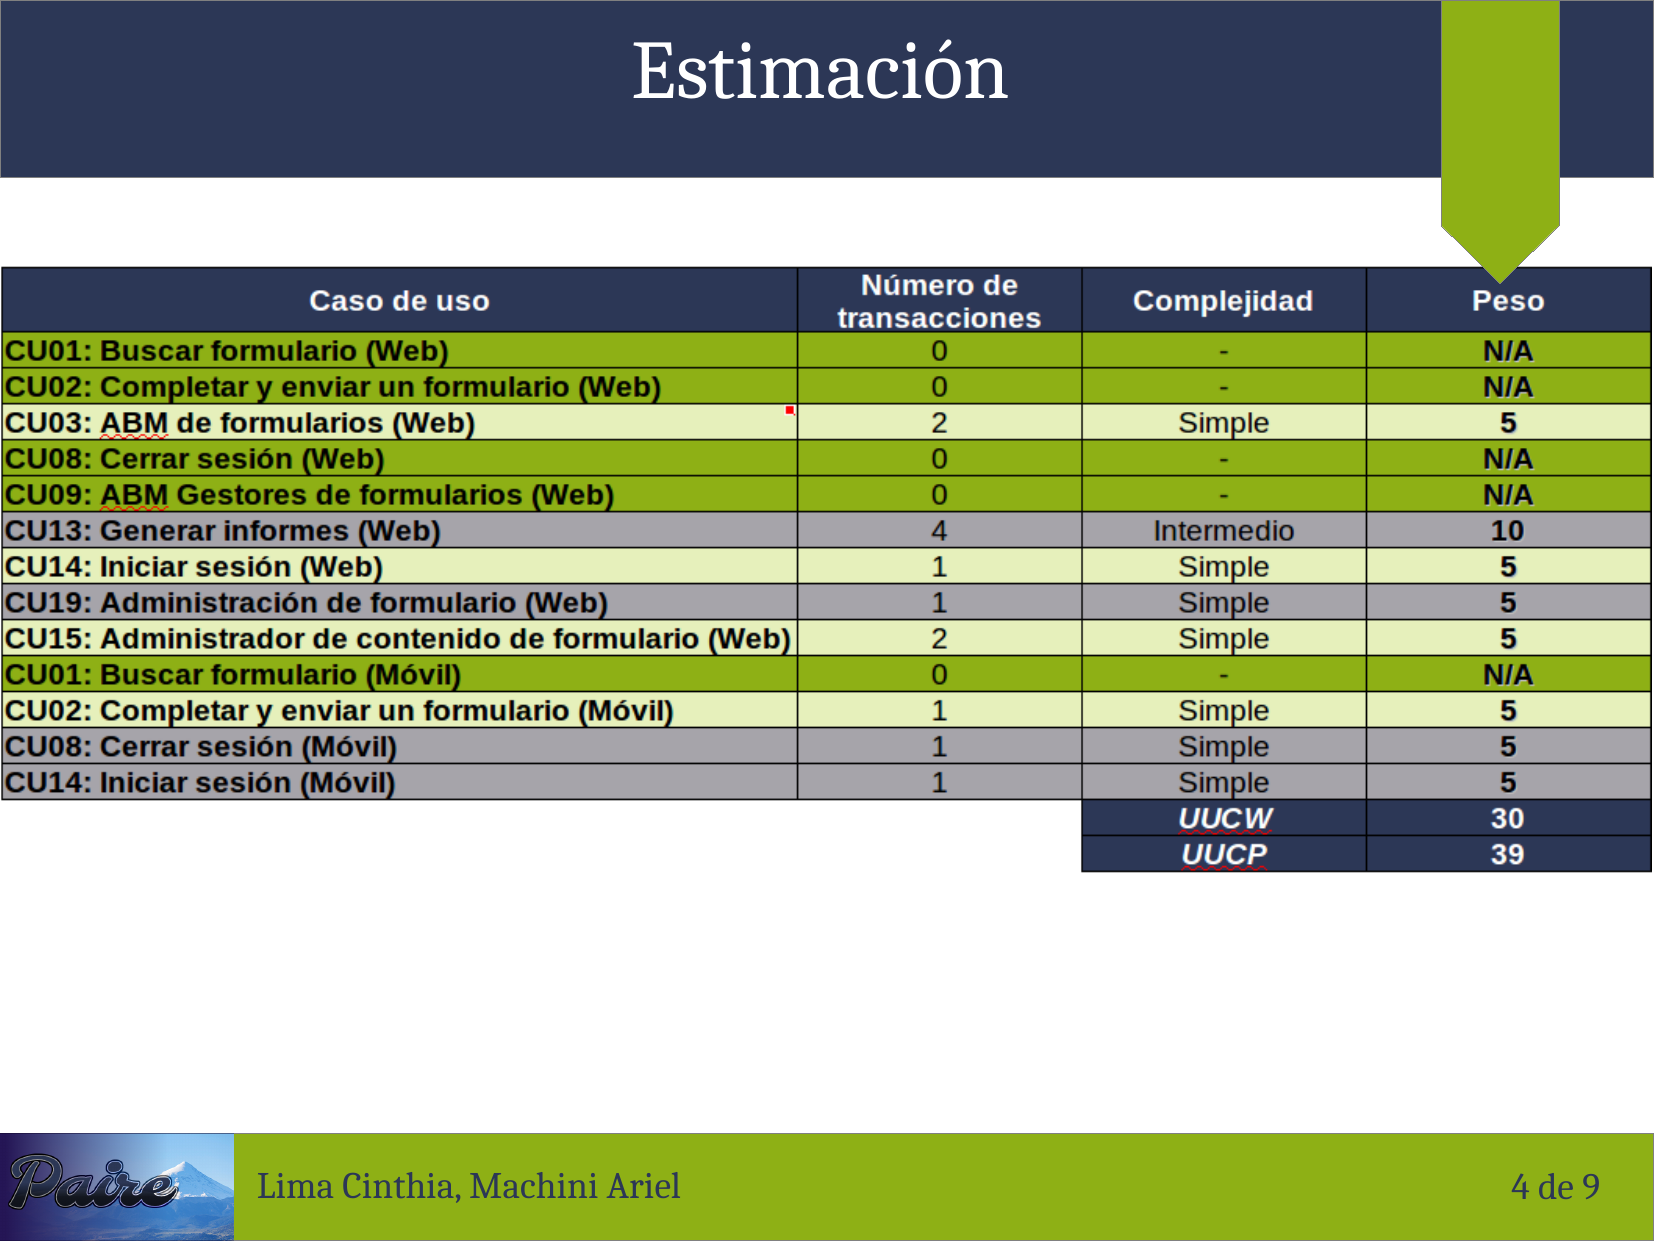

Estimación
Lima Cinthia, Machini Ariel
 de 9